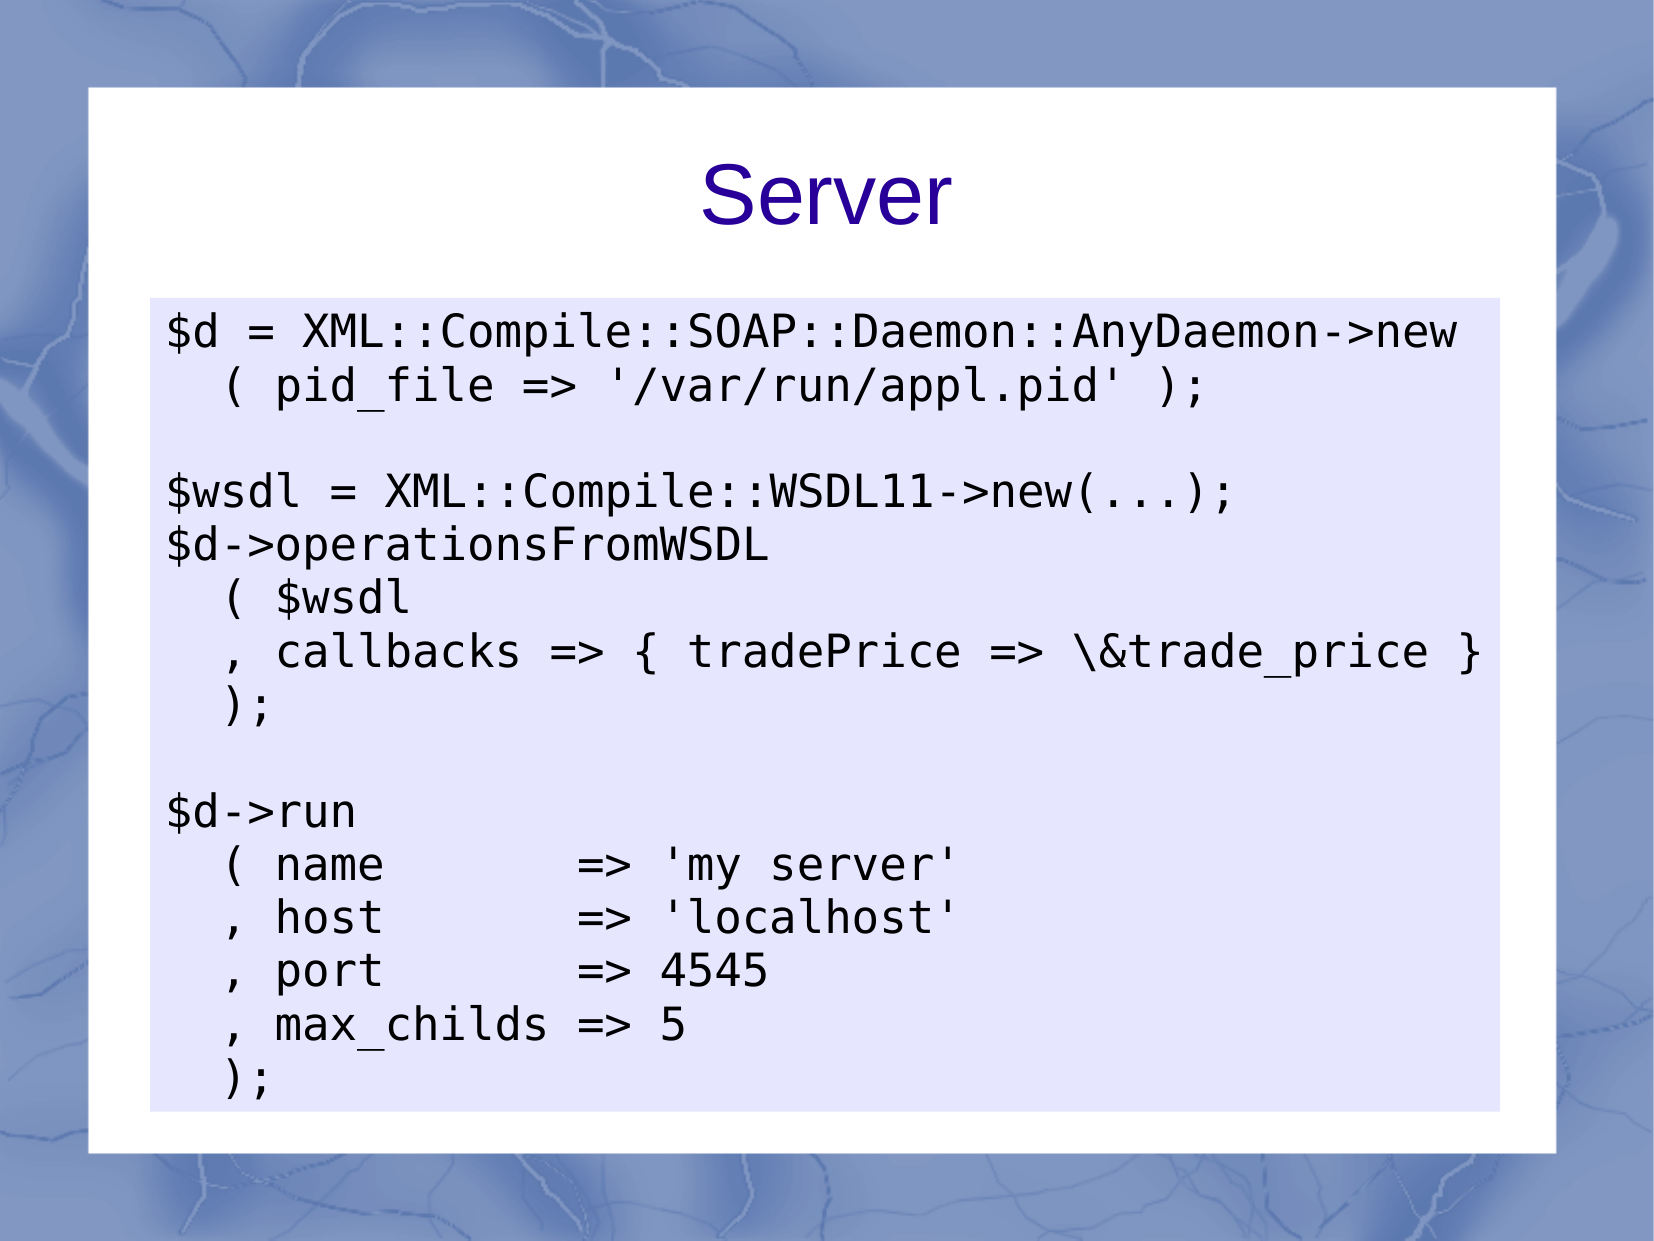

# Server
$d = XML::Compile::SOAP::Daemon::AnyDaemon->new
 ( pid_file => '/var/run/appl.pid' );
$wsdl = XML::Compile::WSDL11->new(...);
$d->operationsFromWSDL
 ( $wsdl
 , callbacks => { tradePrice => \&trade_price }
 );
$d->run
 ( name => 'my server'
 , host => 'localhost'
 , port => 4545
 , max_childs => 5
 );